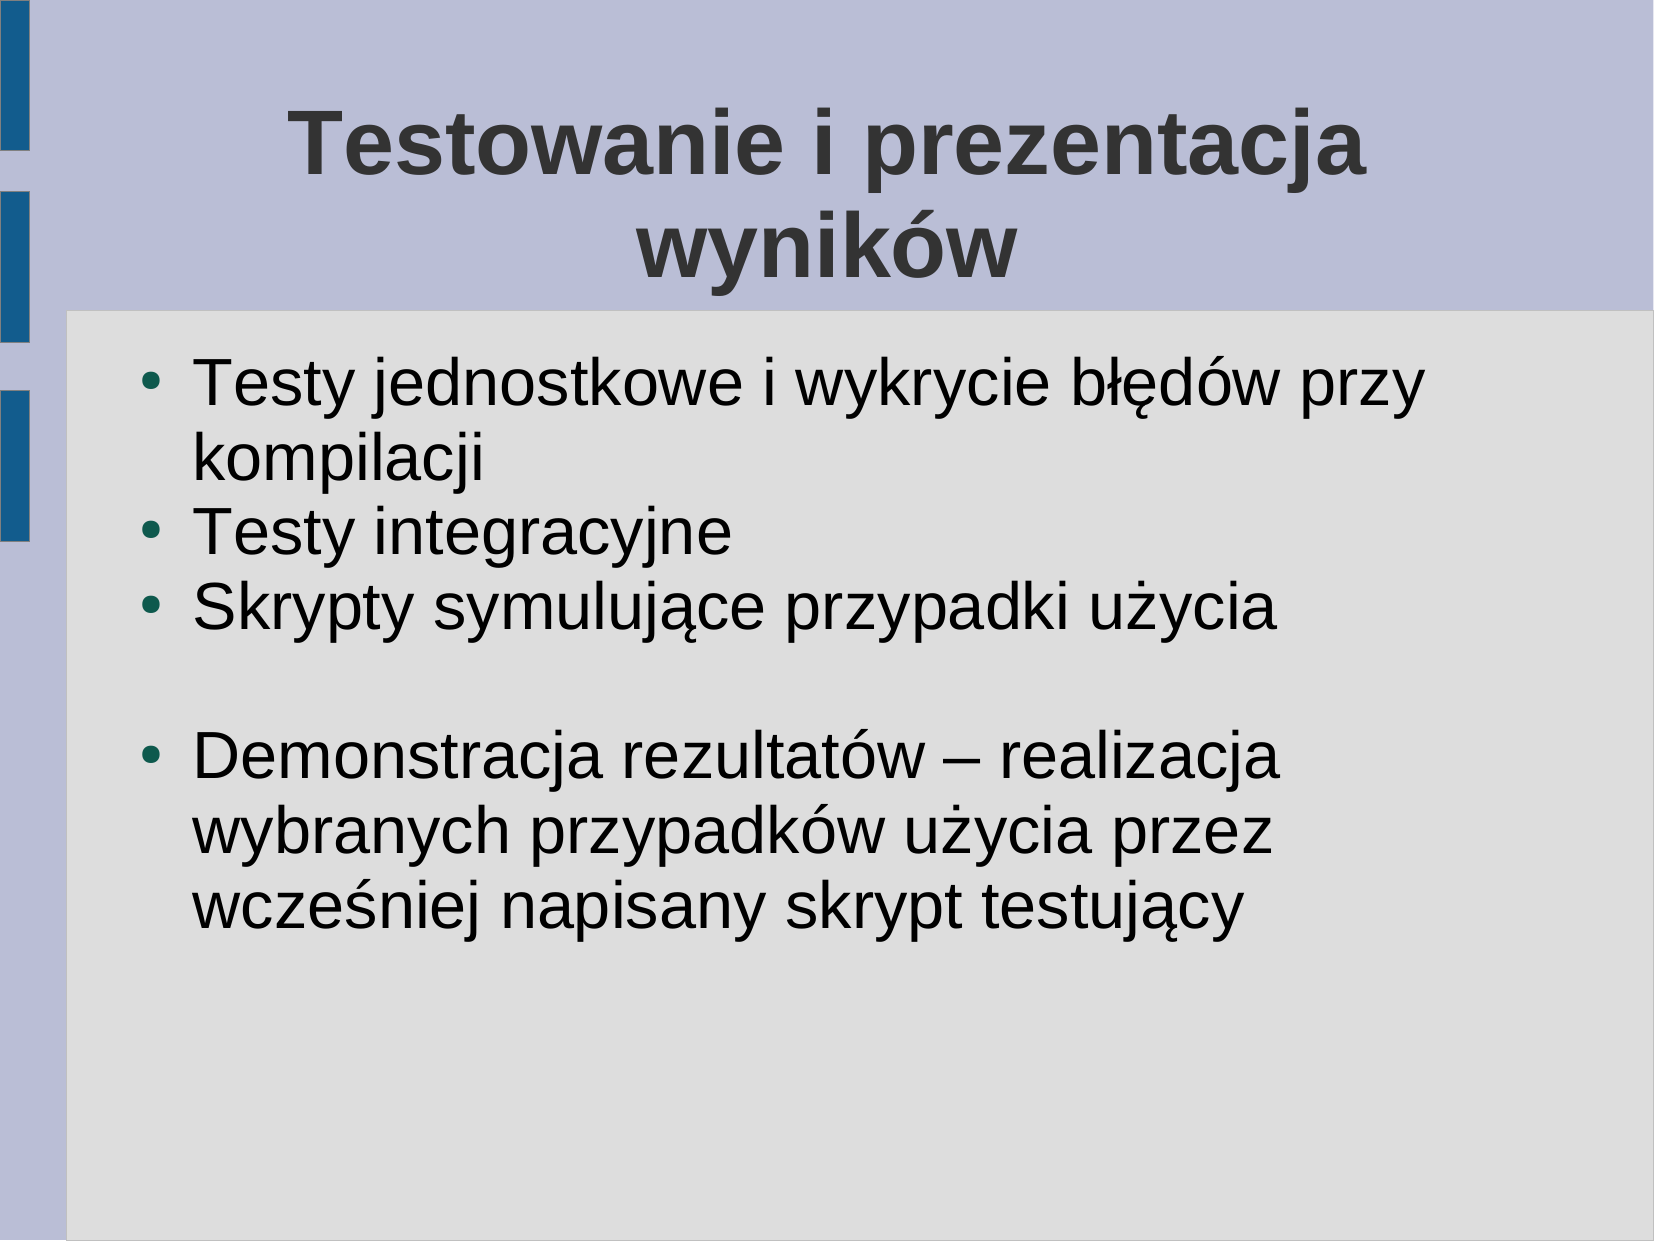

# Testowanie i prezentacja wyników
Testy jednostkowe i wykrycie błędów przy kompilacji
Testy integracyjne
Skrypty symulujące przypadki użycia
Demonstracja rezultatów – realizacja wybranych przypadków użycia przez wcześniej napisany skrypt testujący